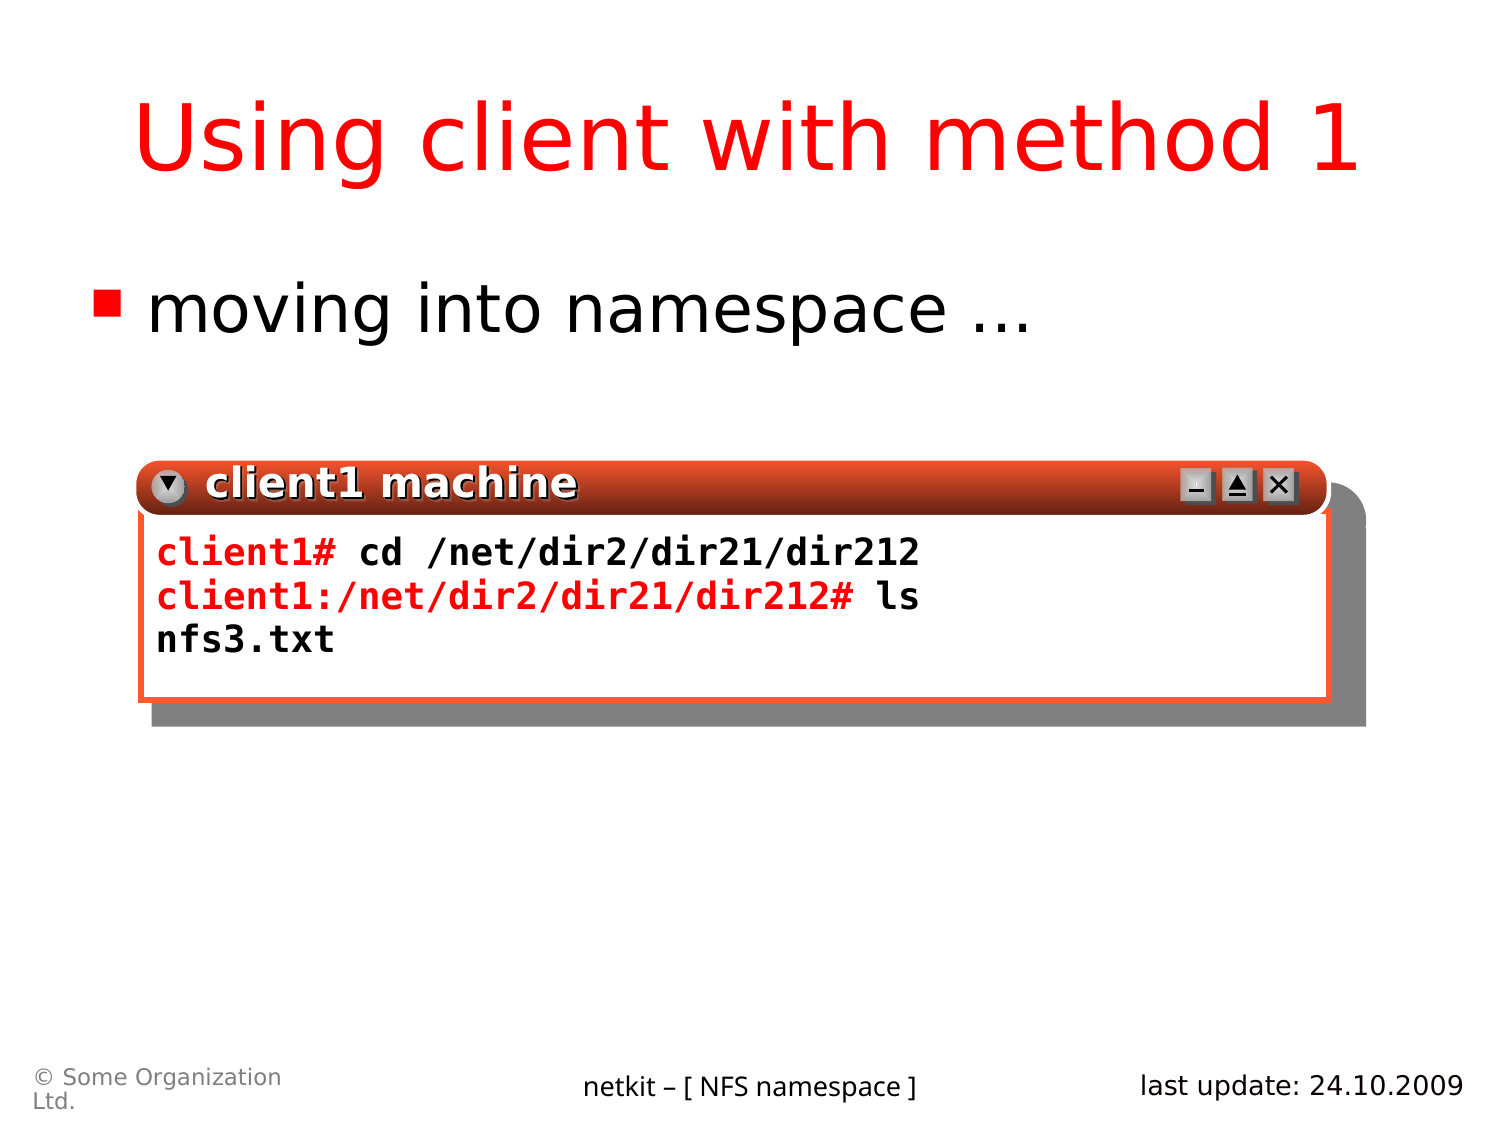

# Using client with method 1
moving into namespace ...
client1 machine
client1# cd /net/dir2/dir21/dir212
client1:/net/dir2/dir21/dir212# ls
nfs3.txt
NFS namespace
24.10.2009